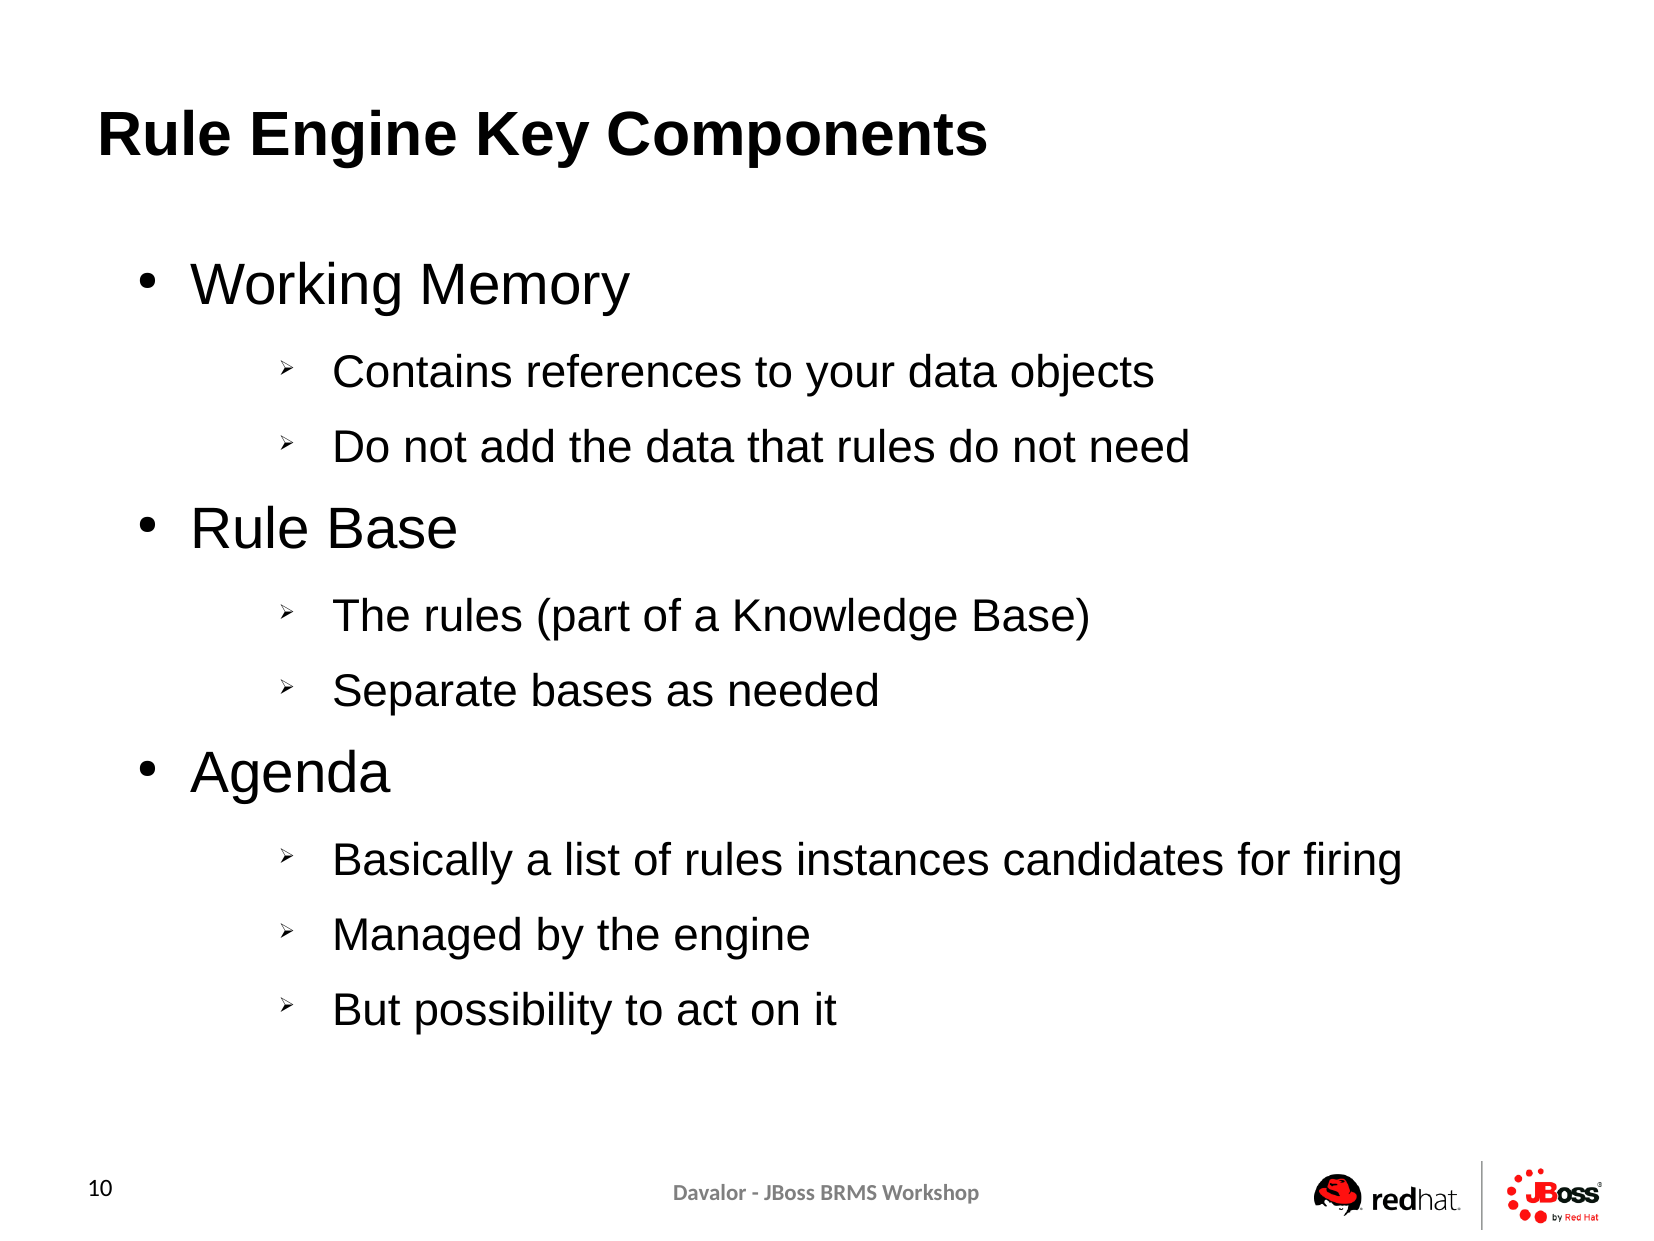

# Rule Engine Key Components
Working Memory
Contains references to your data objects
Do not add the data that rules do not need
Rule Base
The rules (part of a Knowledge Base)
Separate bases as needed
Agenda
Basically a list of rules instances candidates for firing
Managed by the engine
But possibility to act on it